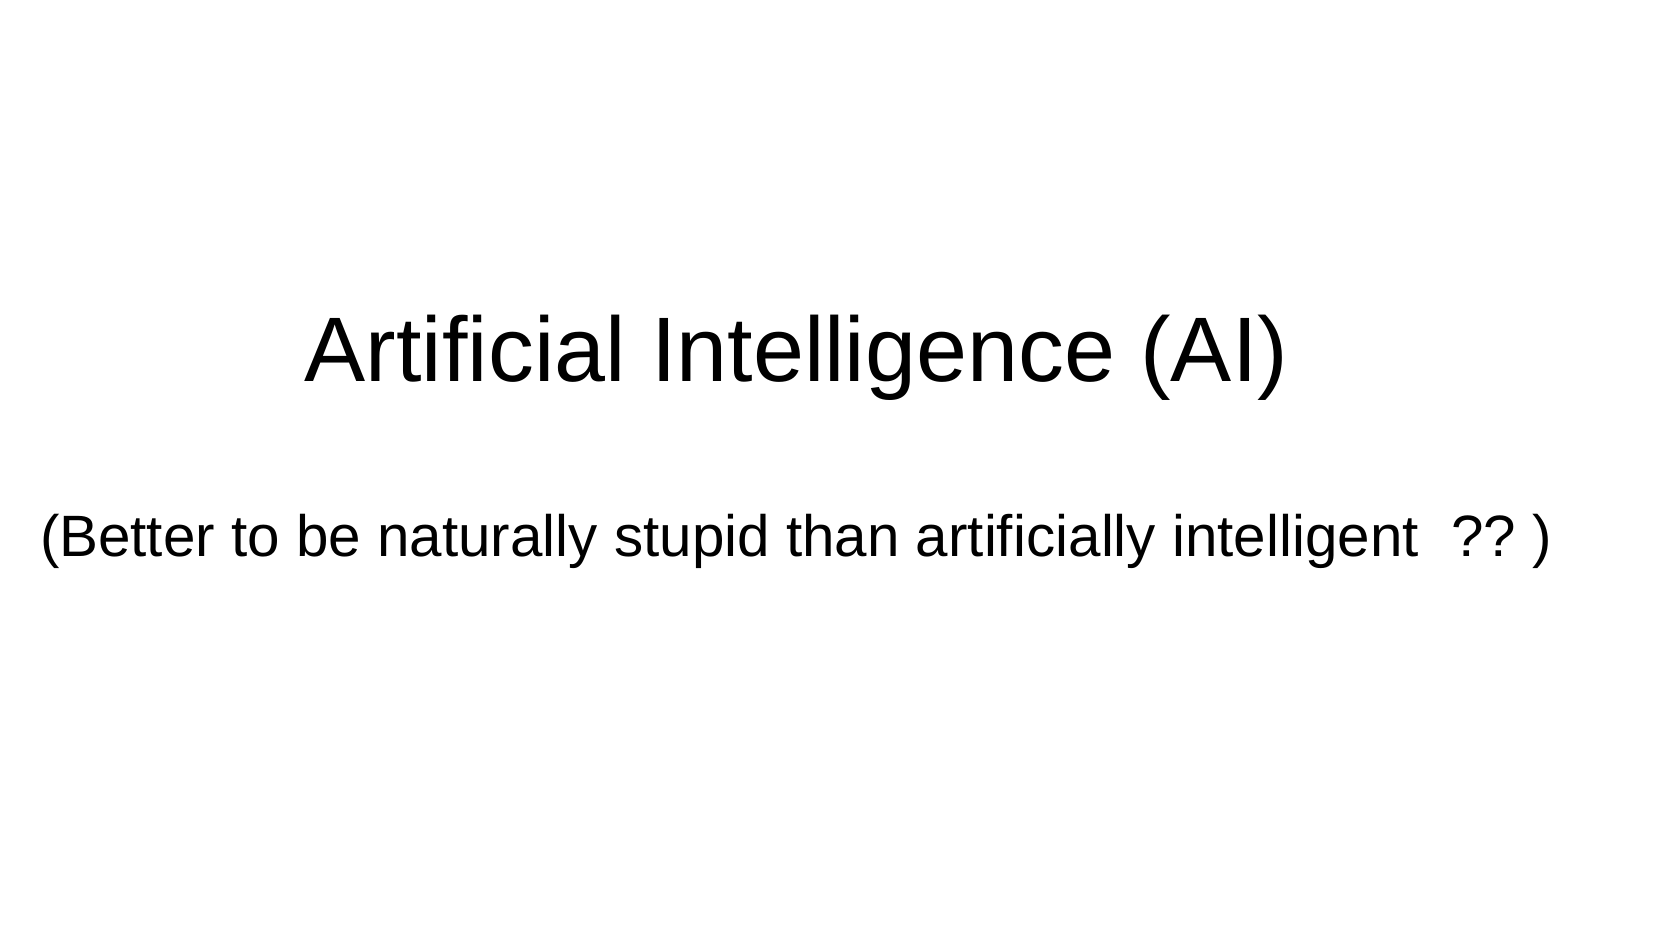

# Artificial Intelligence (AI) (Better to be naturally stupid than artificially intelligent ?? )